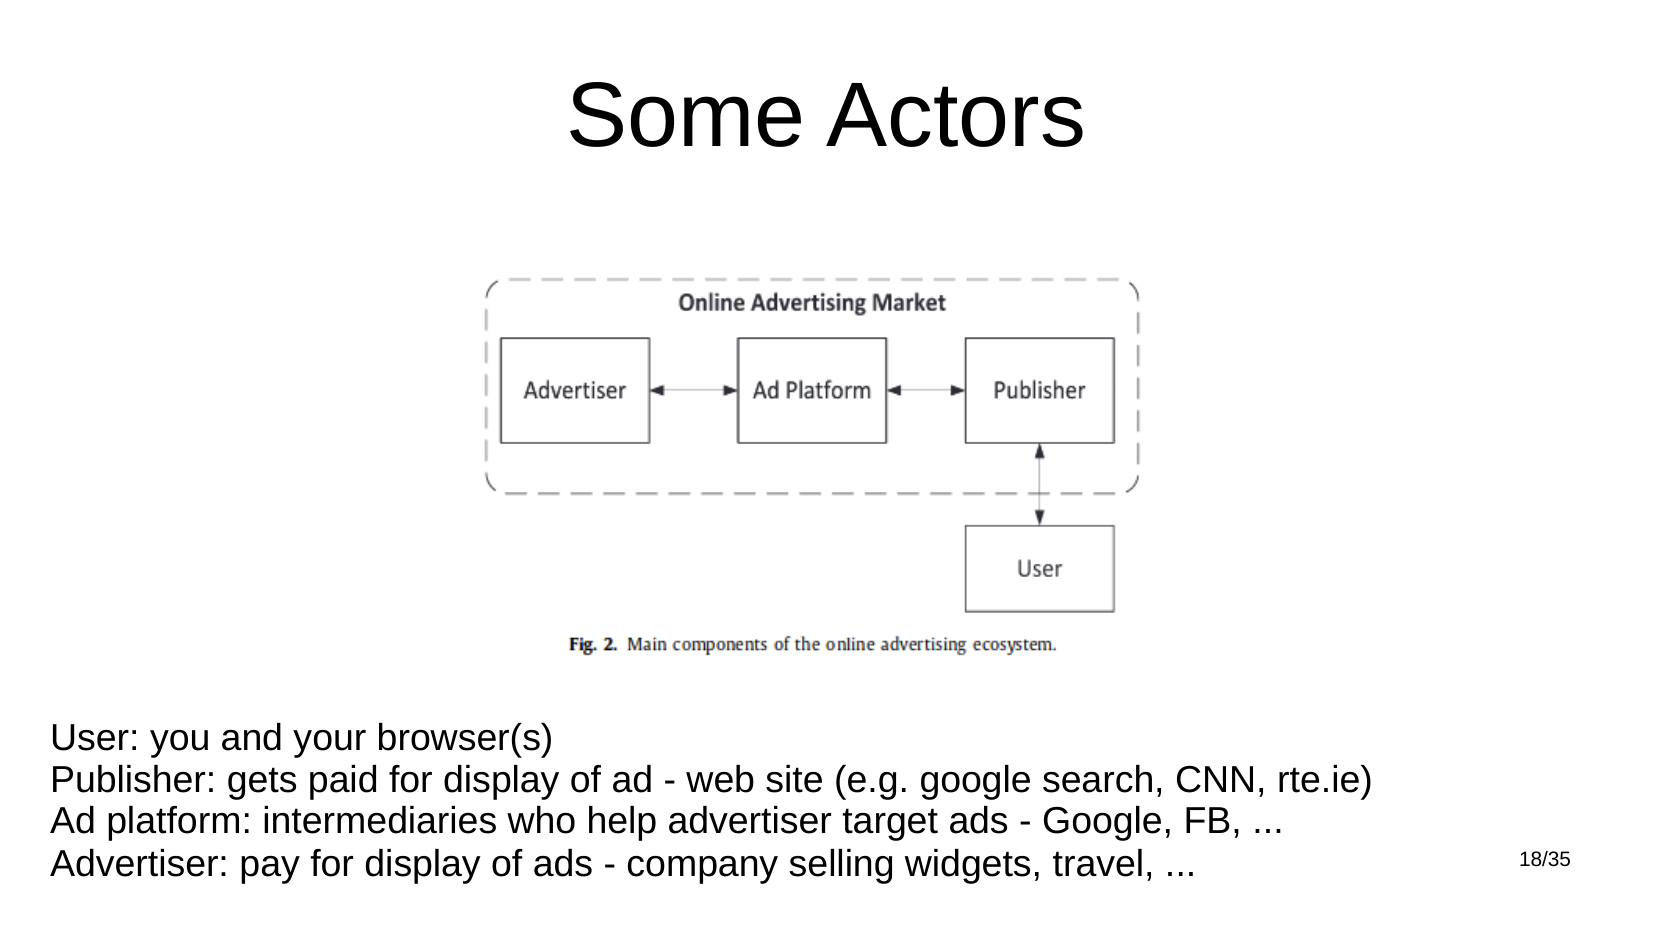

# Some Actors
User: you and your browser(s)
Publisher: gets paid for display of ad - web site (e.g. google search, CNN, rte.ie)
Ad platform: intermediaries who help advertiser target ads - Google, FB, ...
Advertiser: pay for display of ads - company selling widgets, travel, ...
18